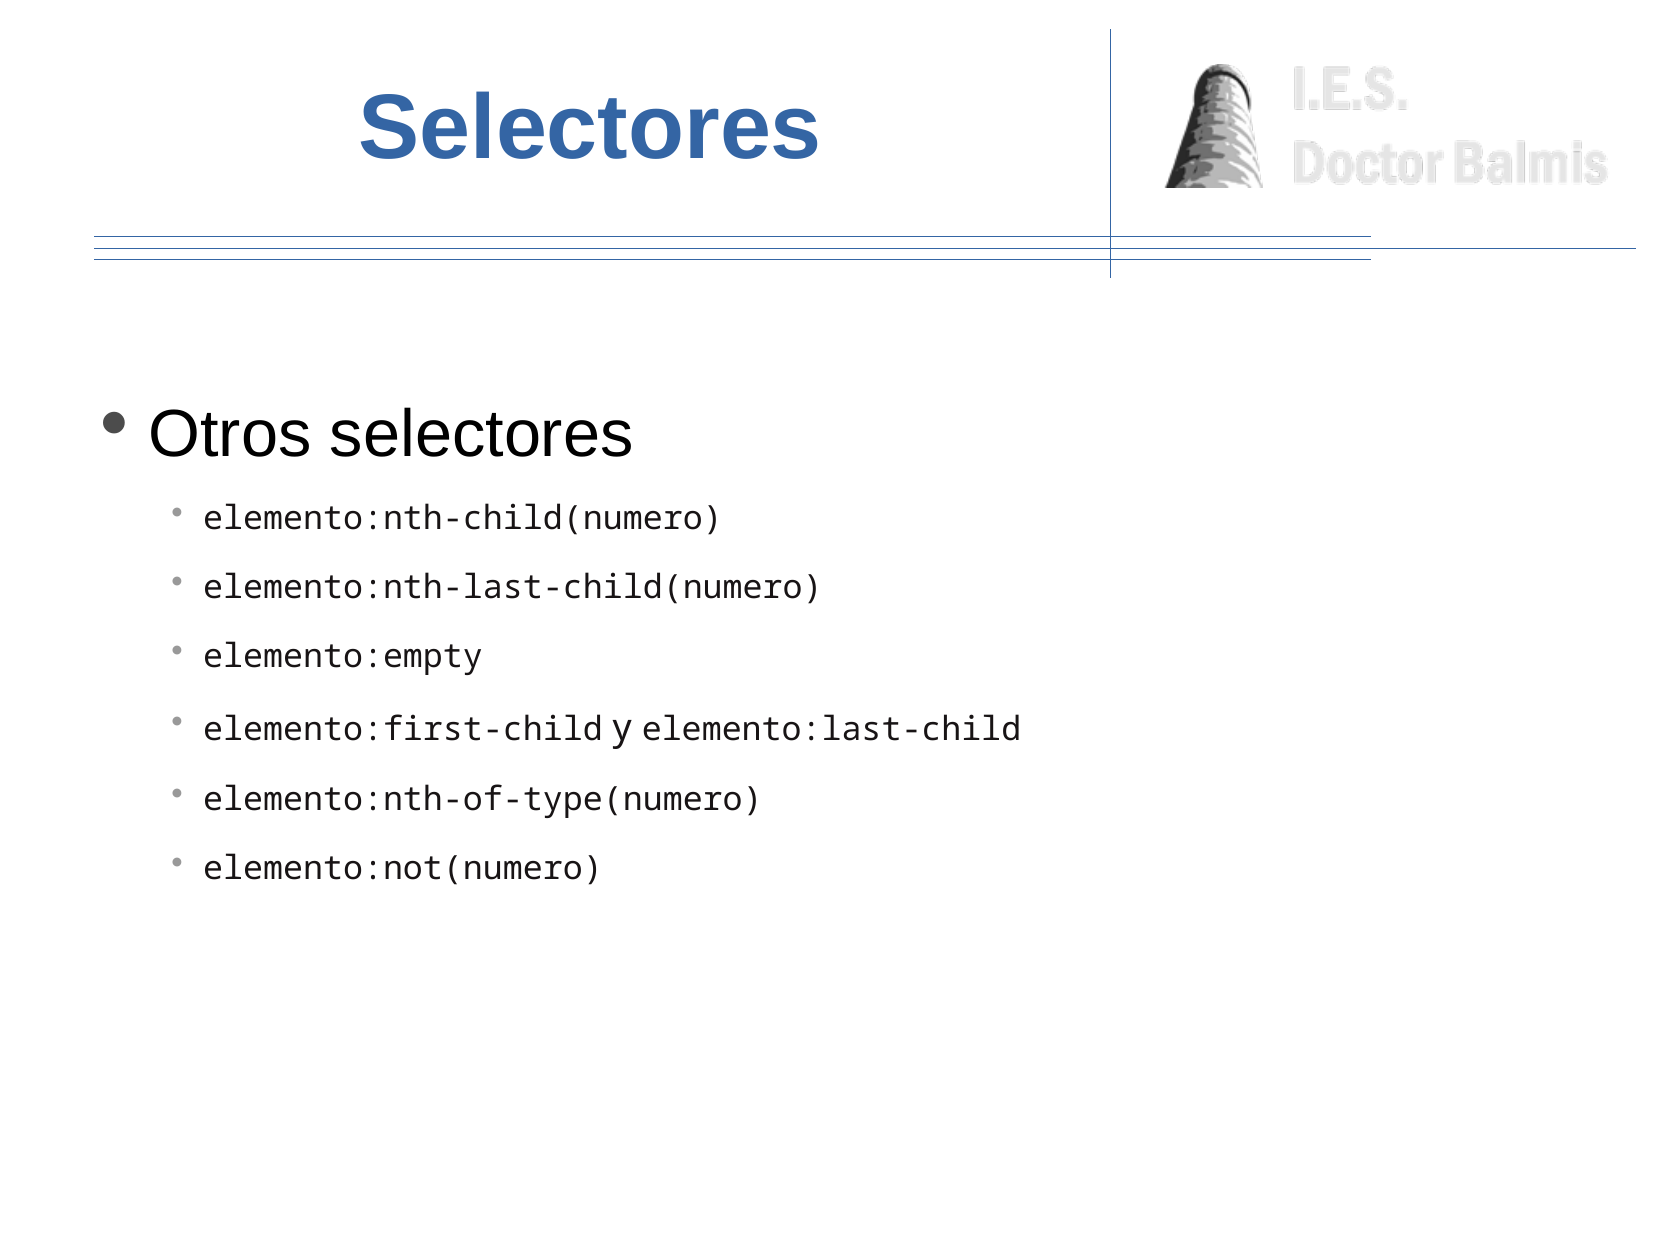

# Selectores
 Otros selectores
 elemento:nth-child(numero)
 elemento:nth-last-child(numero)
 elemento:empty
 elemento:first-child y elemento:last-child
 elemento:nth-of-type(numero)
 elemento:not(numero)